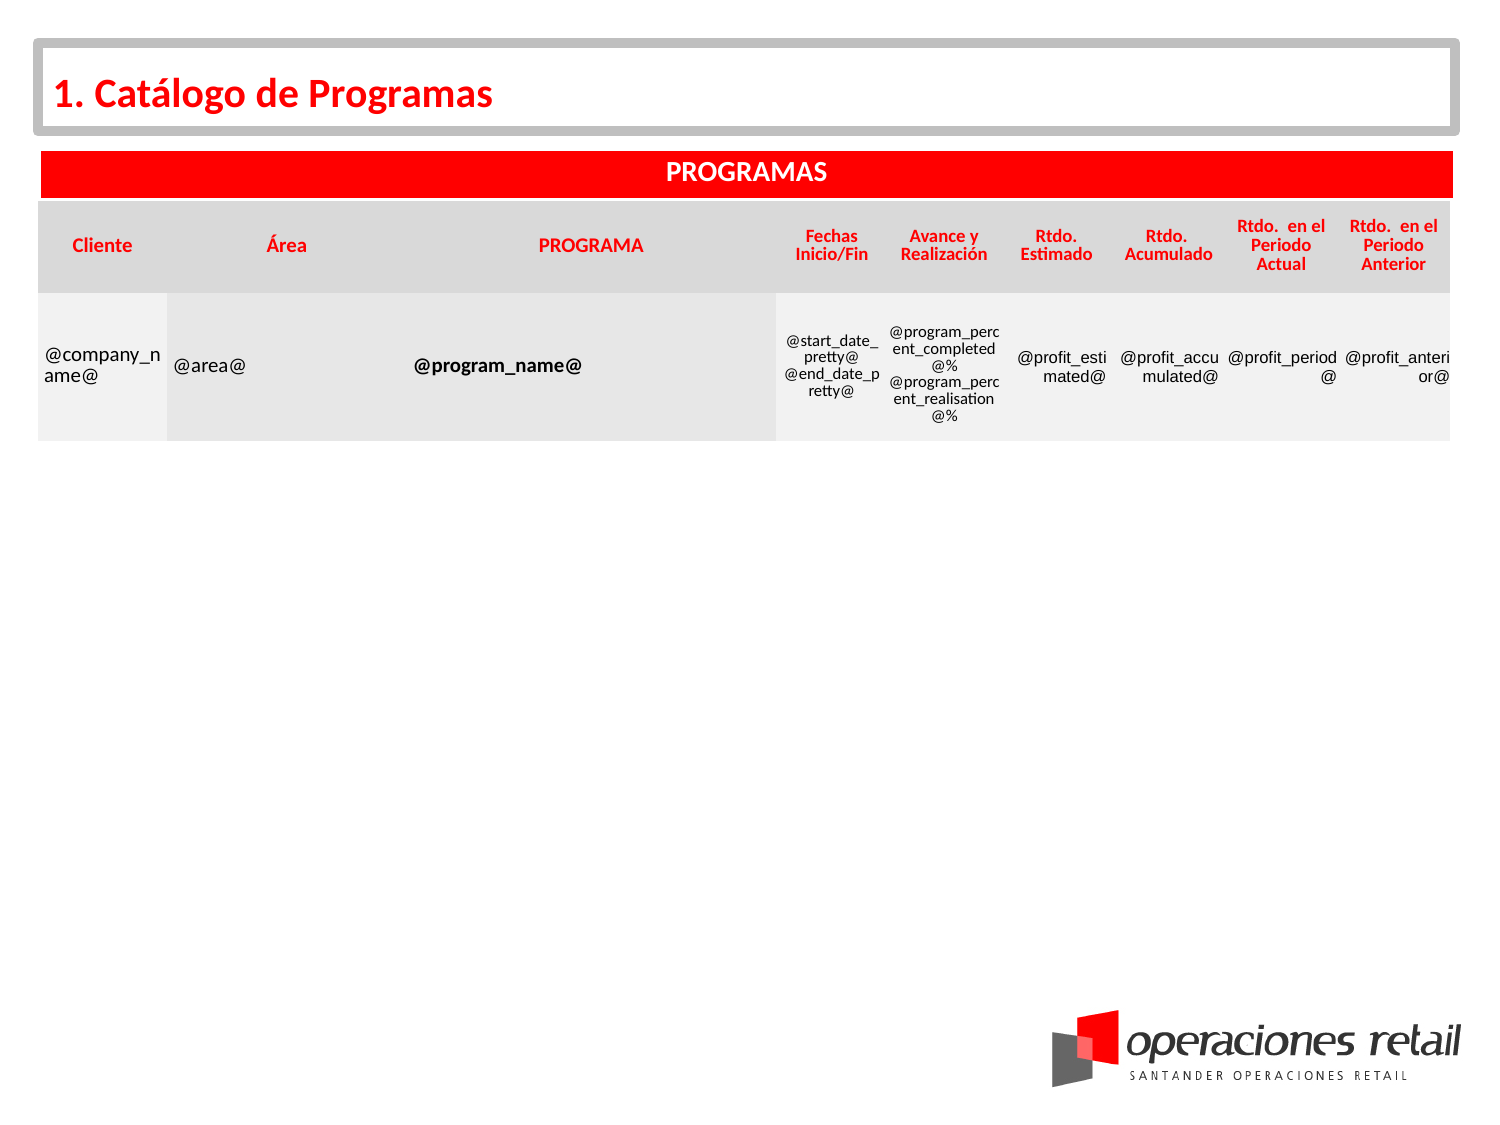

1. Catálogo de Programas
| PROGRAMAS |
| --- |
| Cliente | Área | PROGRAMA | Fechas Inicio/Fin | Avance y Realización | Rtdo. Estimado | Rtdo. Acumulado | Rtdo. en el Periodo Actual | Rtdo. en el Periodo Anterior |
| --- | --- | --- | --- | --- | --- | --- | --- | --- |
| @company\_name@ | @area@ | @program\_name@ | @start\_date\_pretty@ @end\_date\_pretty@ | @program\_percent\_completed@% @program\_percent\_realisation@% | @profit\_estimated@ | @profit\_accumulated@ | @profit\_period@ | @profit\_anterior@ |